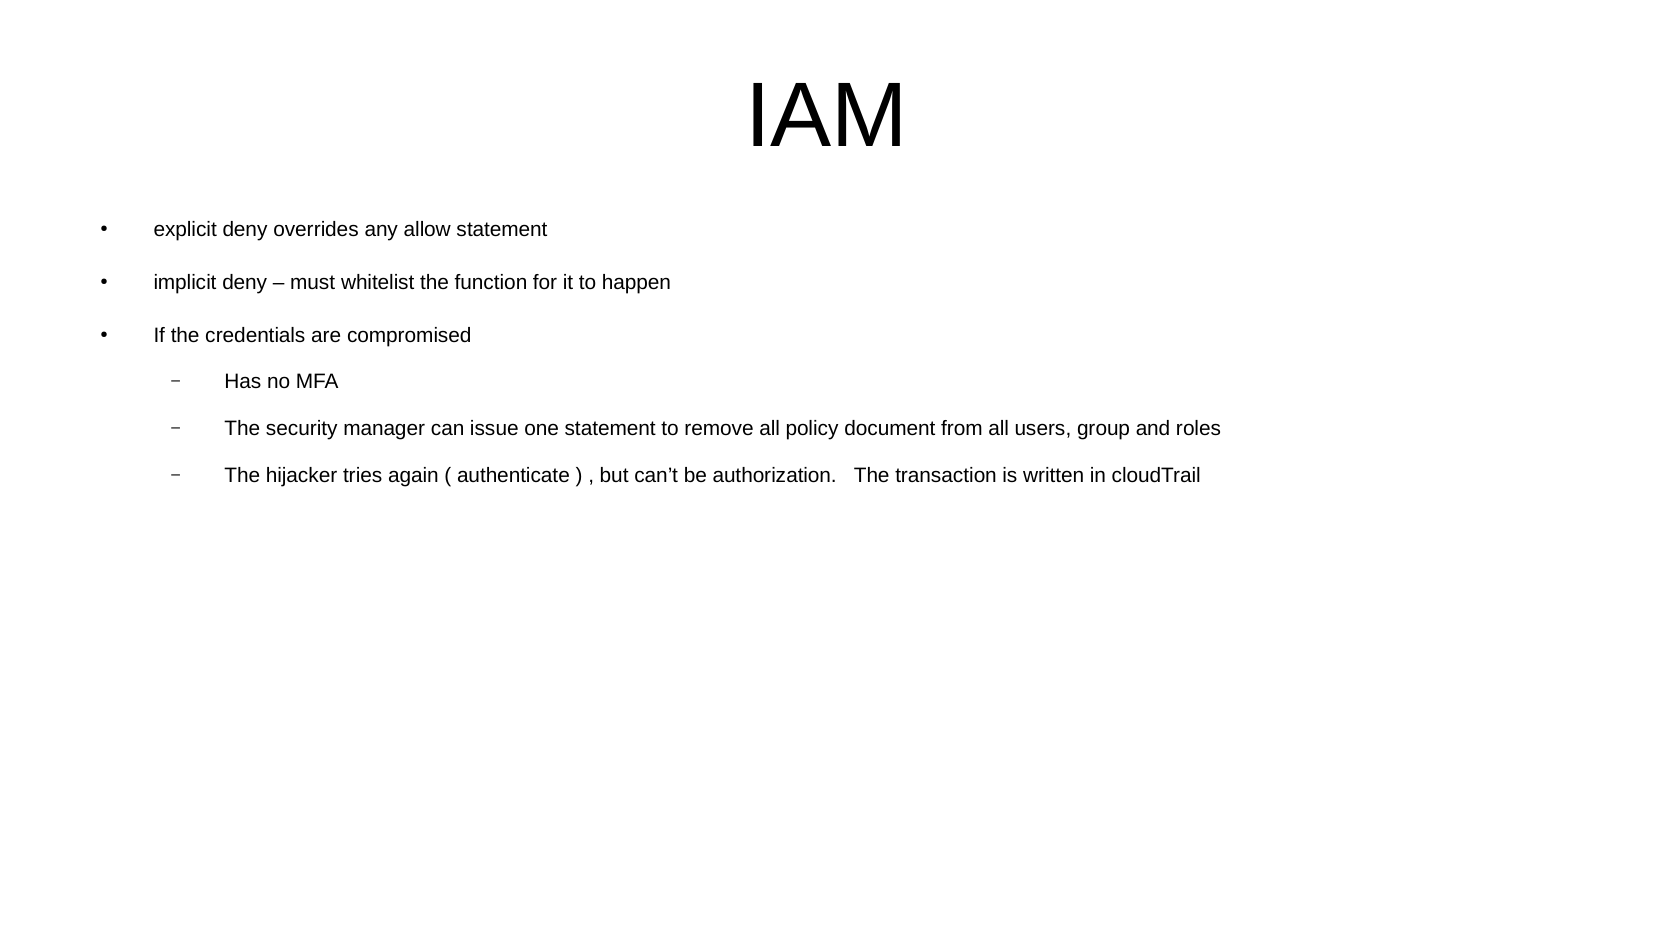

# IAM
explicit deny overrides any allow statement
implicit deny – must whitelist the function for it to happen
If the credentials are compromised
Has no MFA
The security manager can issue one statement to remove all policy document from all users, group and roles
The hijacker tries again ( authenticate ) , but can’t be authorization. The transaction is written in cloudTrail